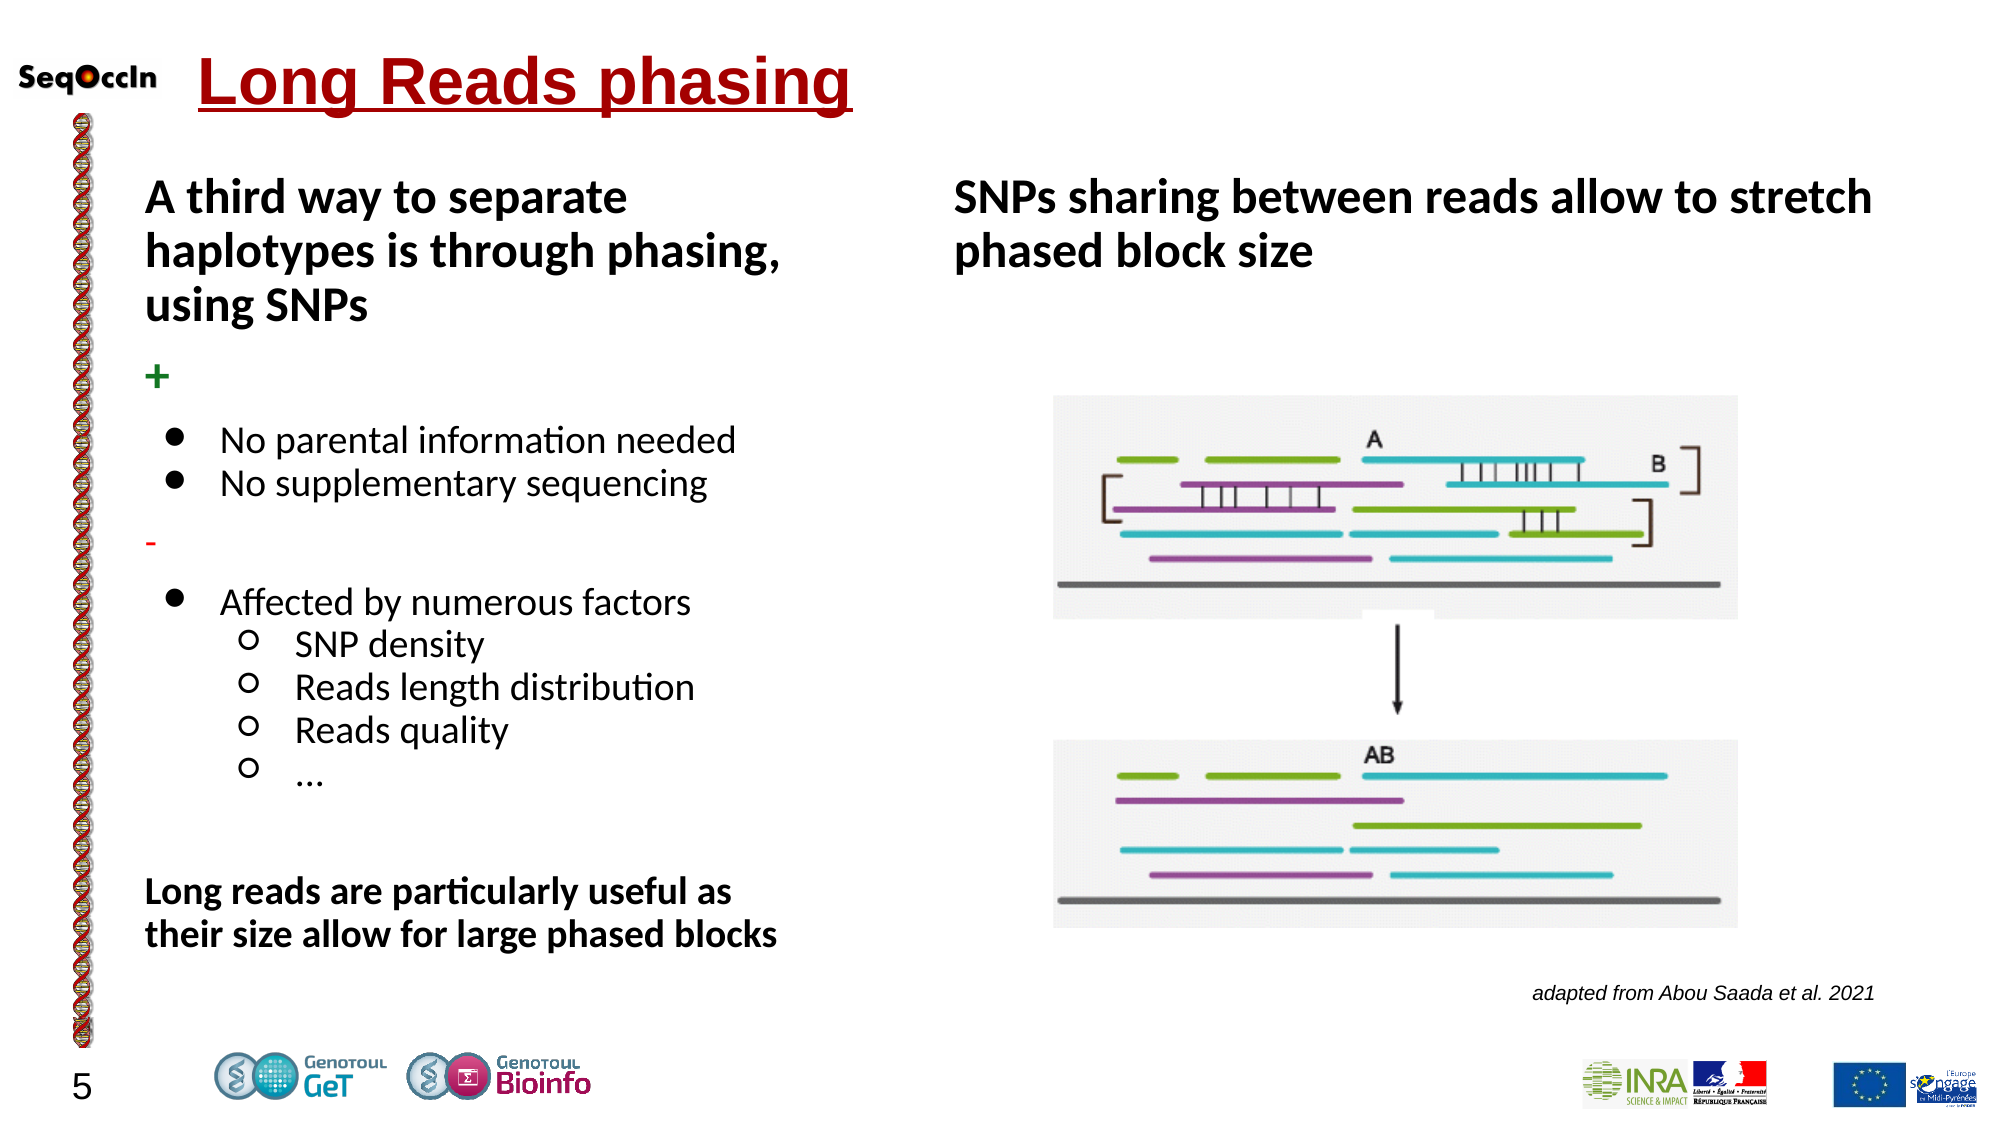

Long Reads phasing
A third way to separate haplotypes is through phasing, using SNPs
+
No parental information needed
No supplementary sequencing
-
Affected by numerous factors
SNP density
Reads length distribution
Reads quality
...
Long reads are particularly useful as their size allow for large phased blocks
SNPs sharing between reads allow to stretch phased block size
adapted from Abou Saada et al. 2021